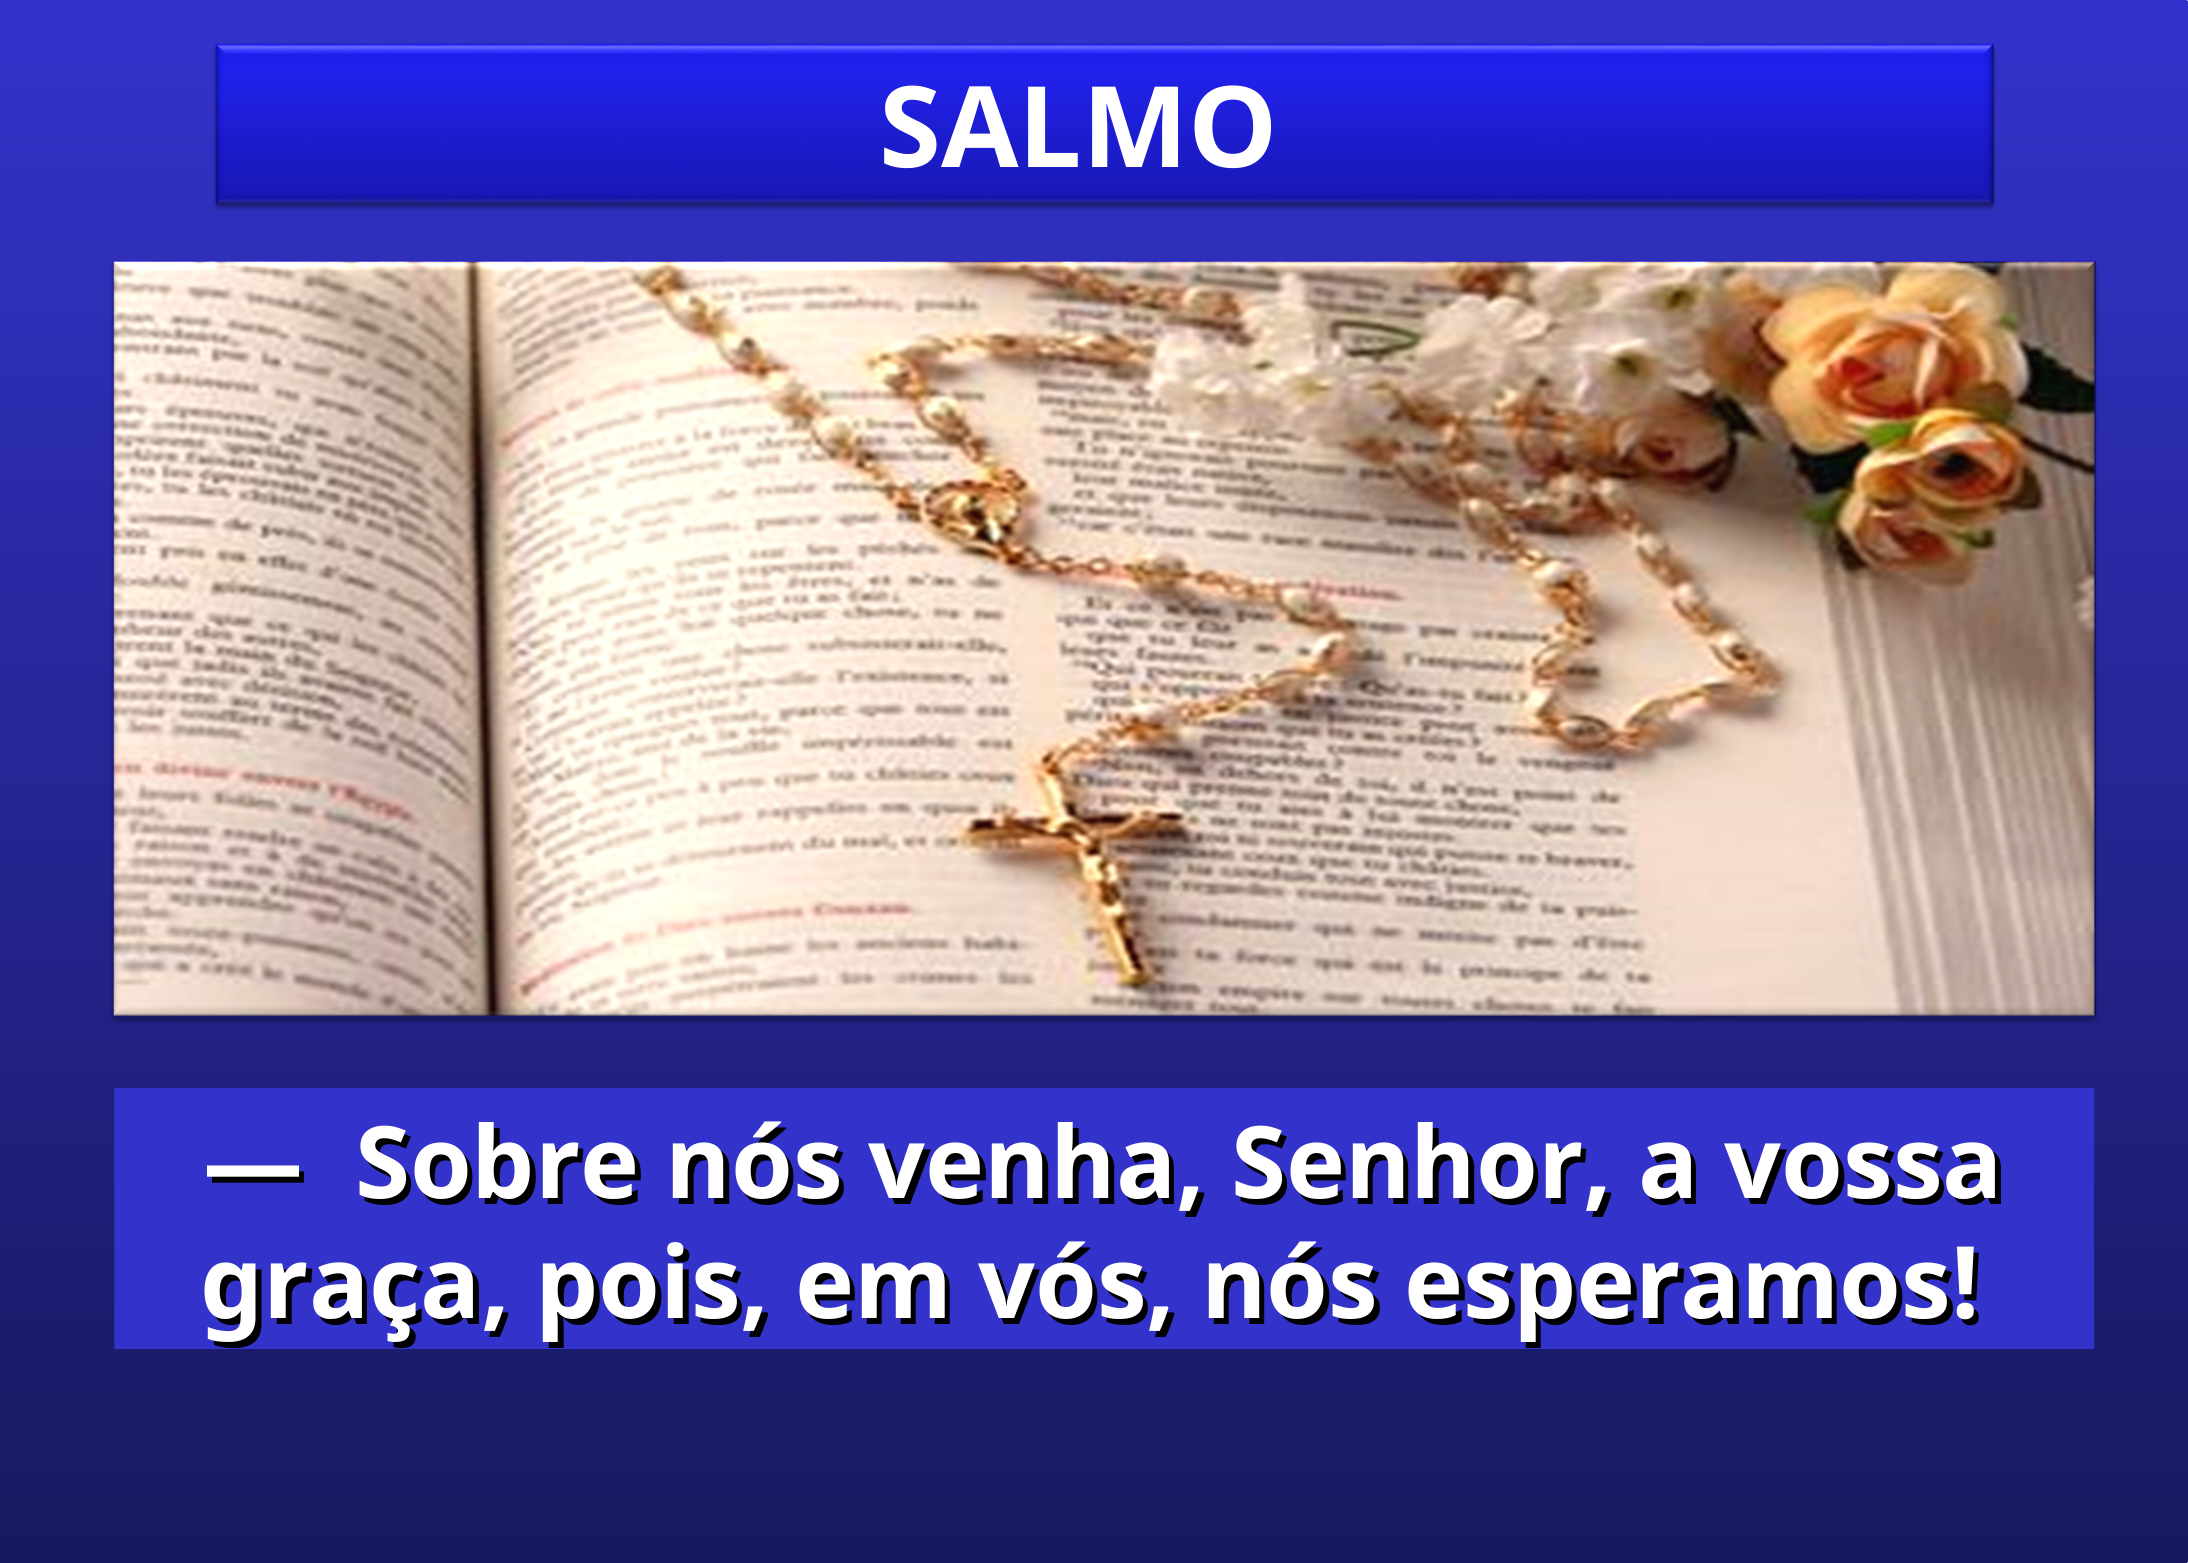

SALMO
— Sobre nós venha, Senhor, a vossa graça, pois, em vós, nós esperamos!